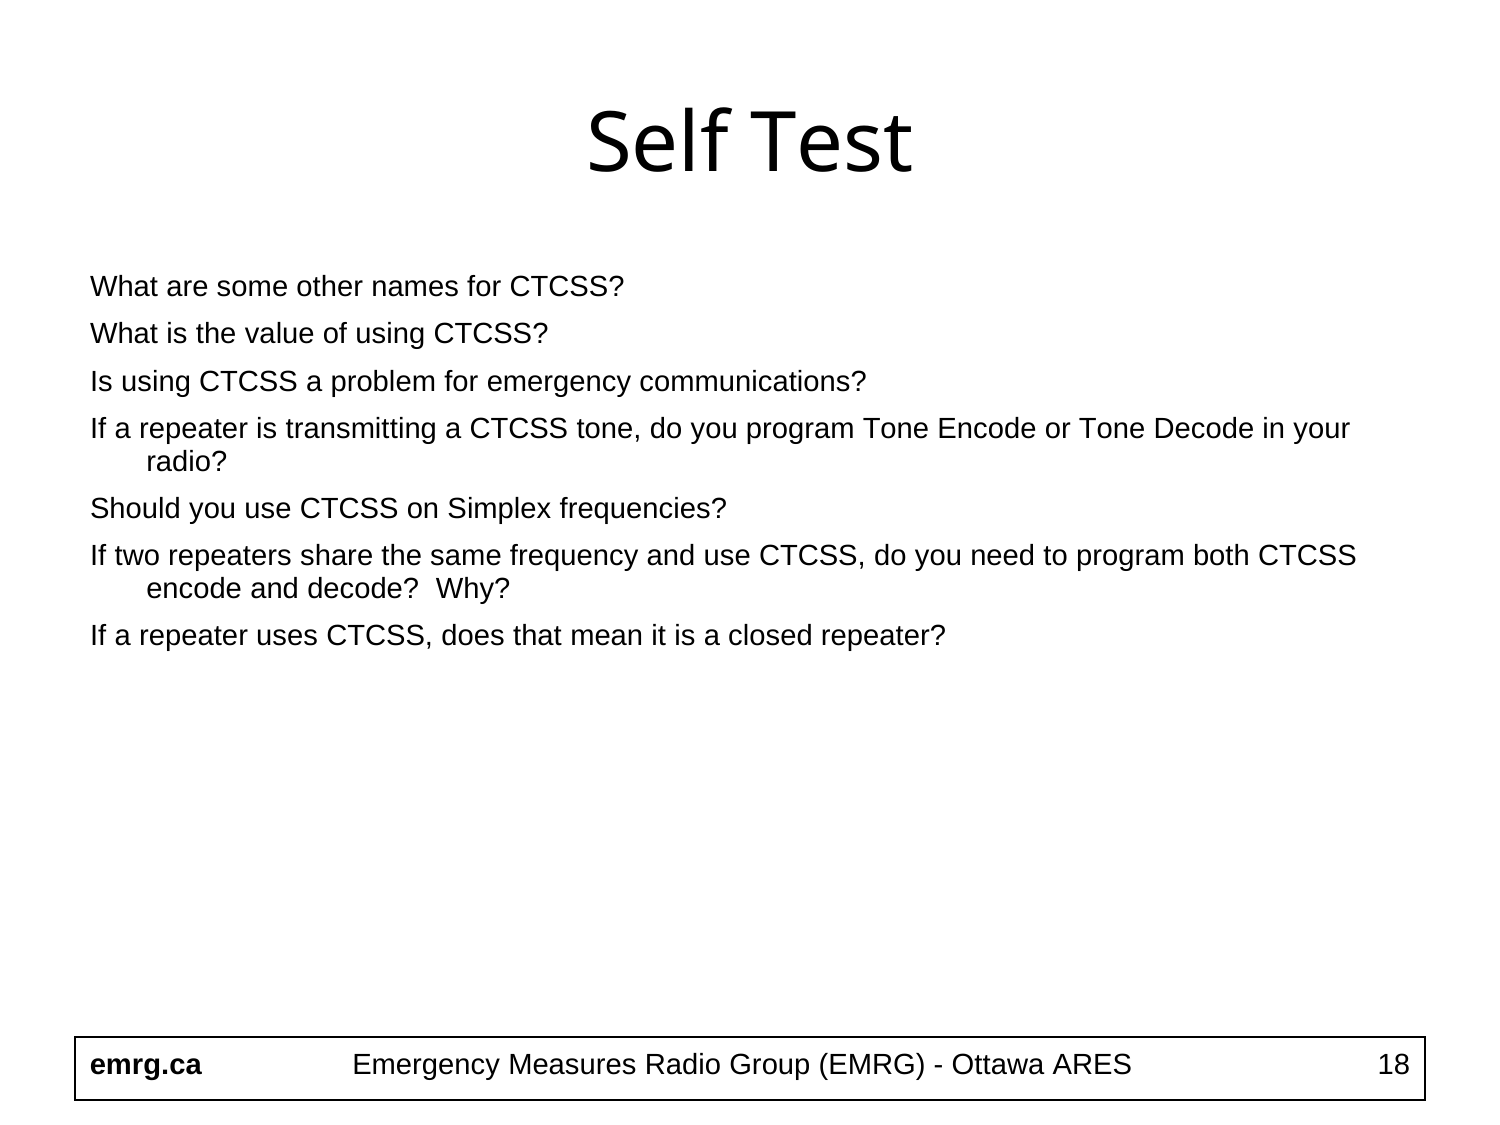

# Self Test
What are some other names for CTCSS?
What is the value of using CTCSS?
Is using CTCSS a problem for emergency communications?
If a repeater is transmitting a CTCSS tone, do you program Tone Encode or Tone Decode in your radio?
Should you use CTCSS on Simplex frequencies?
If two repeaters share the same frequency and use CTCSS, do you need to program both CTCSS encode and decode? Why?
If a repeater uses CTCSS, does that mean it is a closed repeater?
Emergency Measures Radio Group (EMRG) - Ottawa ARES